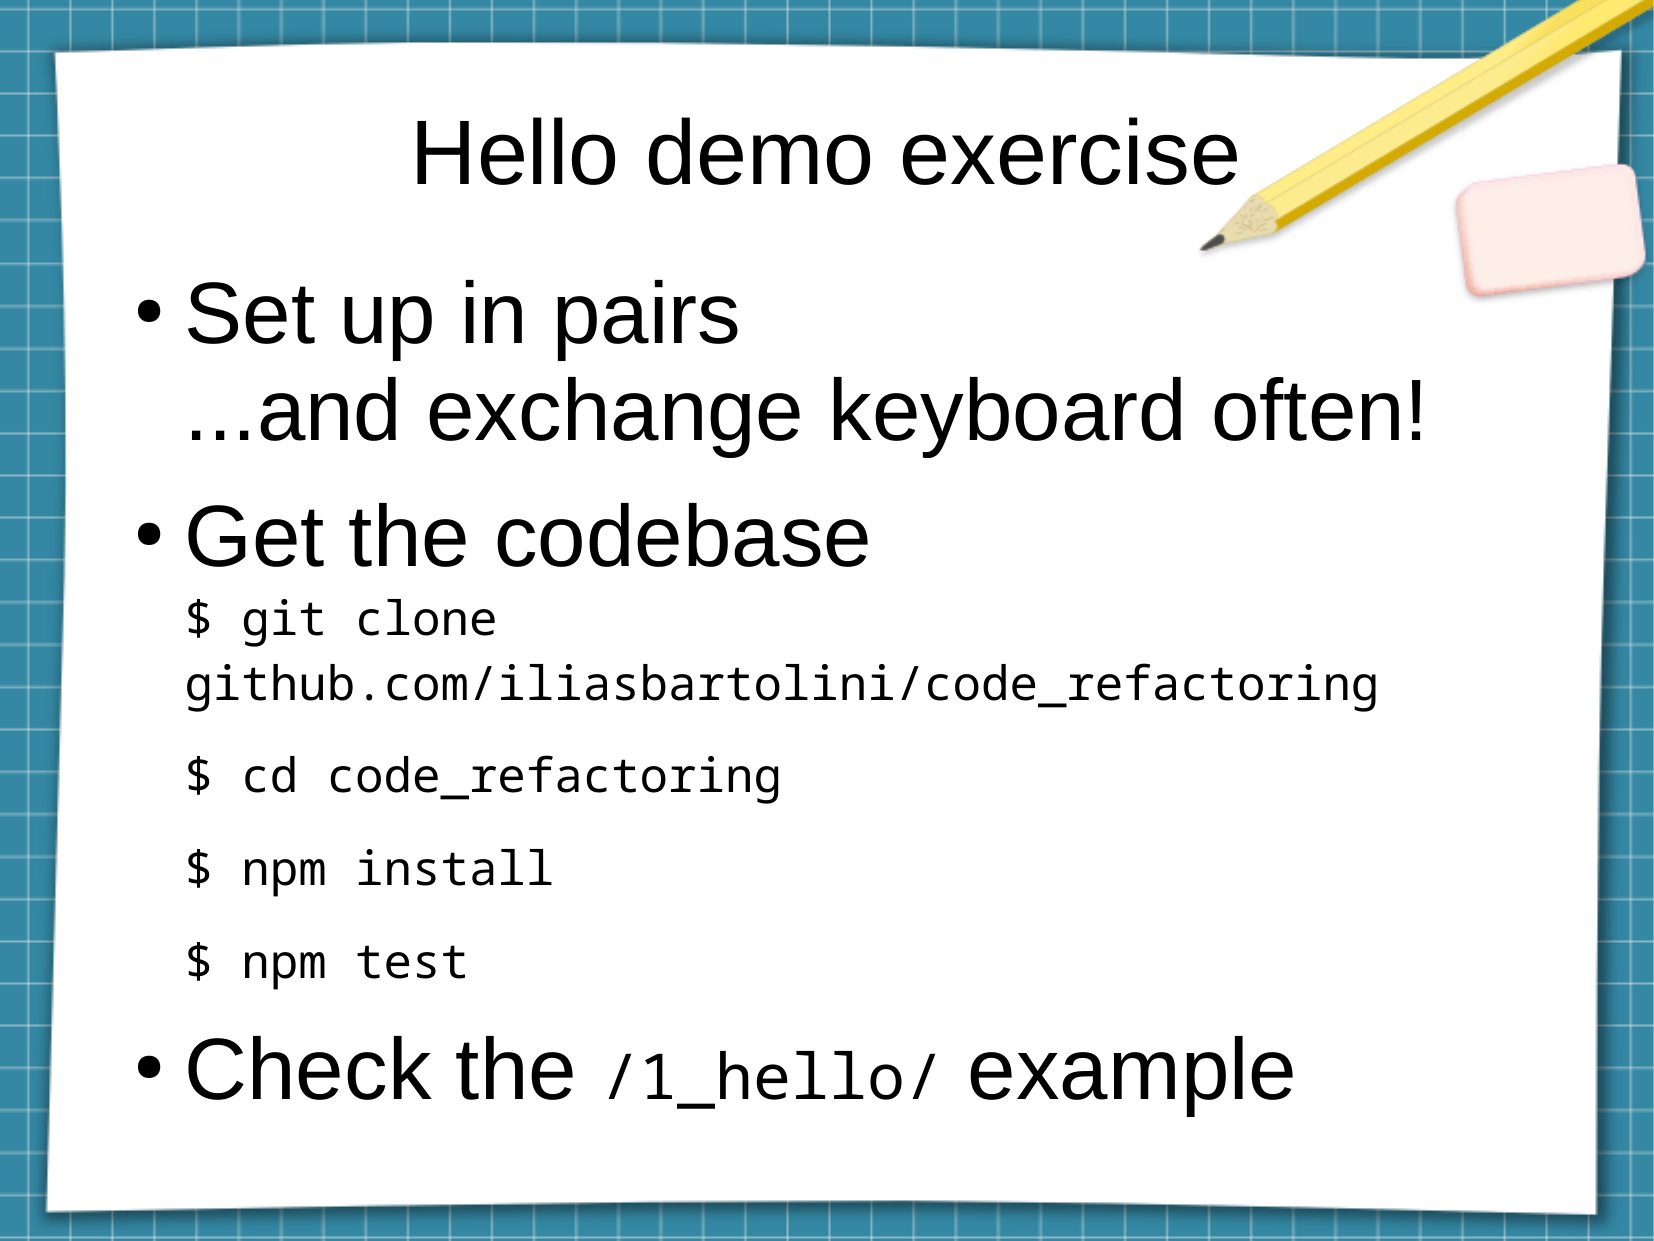

# Hello demo exercise
Set up in pairs
...and exchange keyboard often!
Get the codebase
$ git clone github.com/iliasbartolini/code_refactoring
$ cd code_refactoring
$ npm install
$ npm test
Check the /1_hello/ example